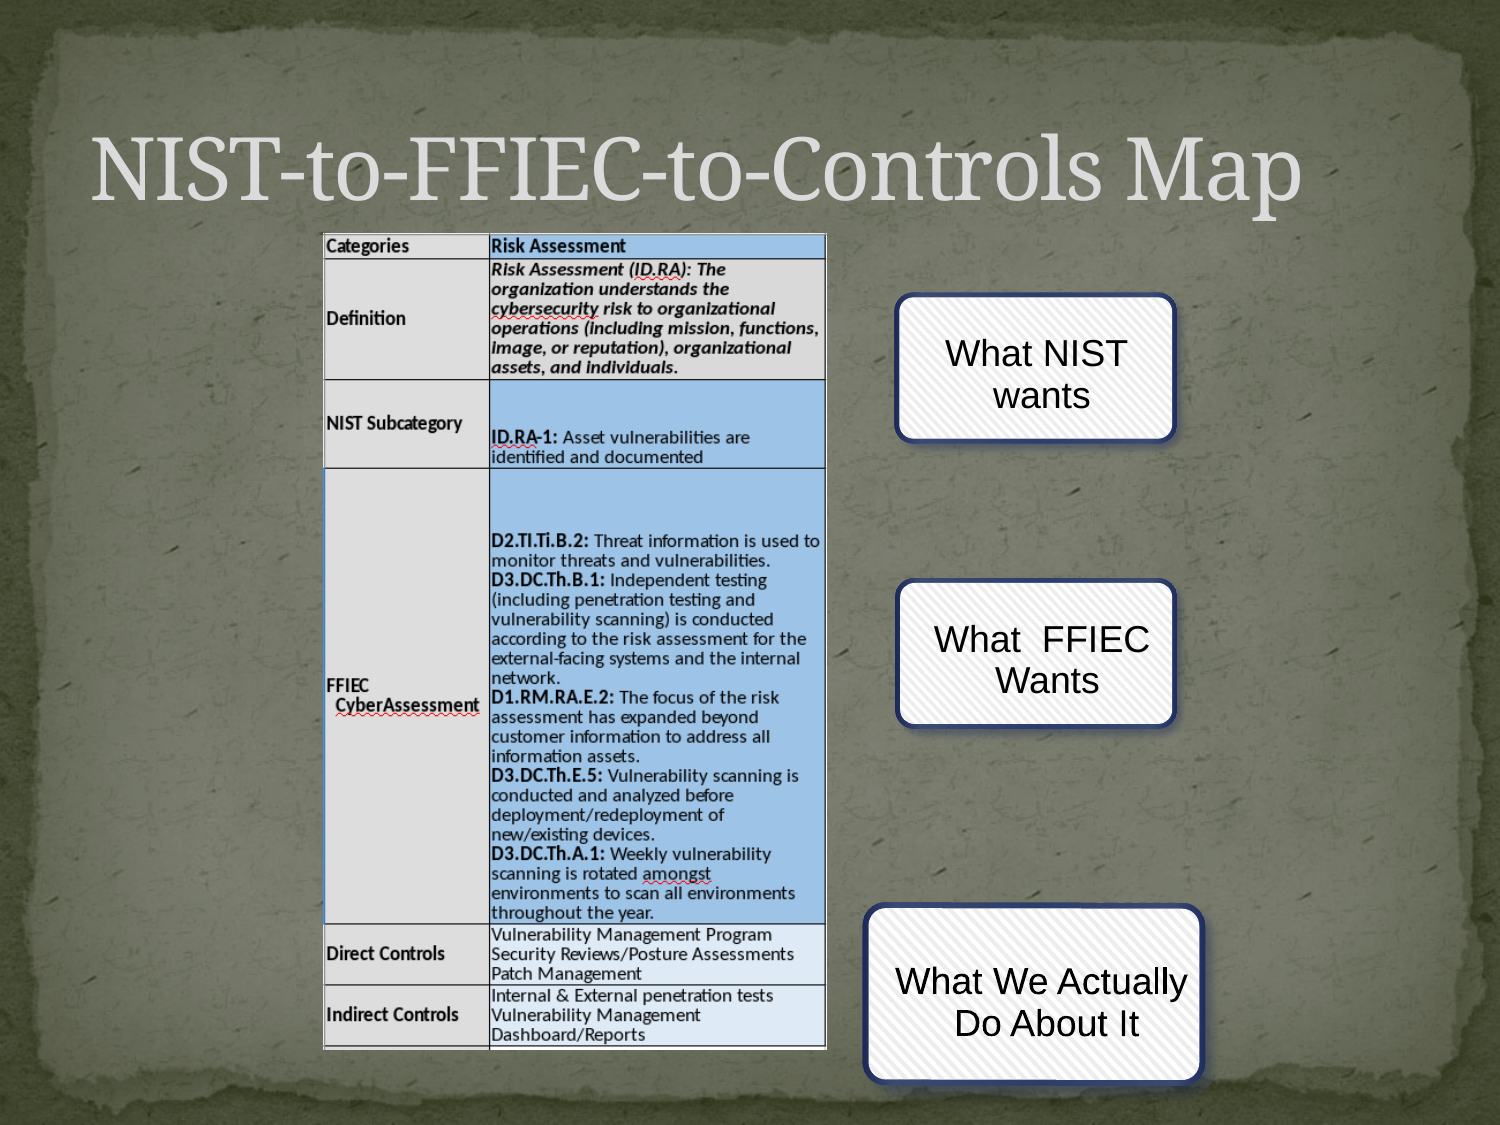

# NIST-to-FFIEC-to-Controls Map
What NIST
wants
What FFIEC
 Wants
What We Actually
 Do About It